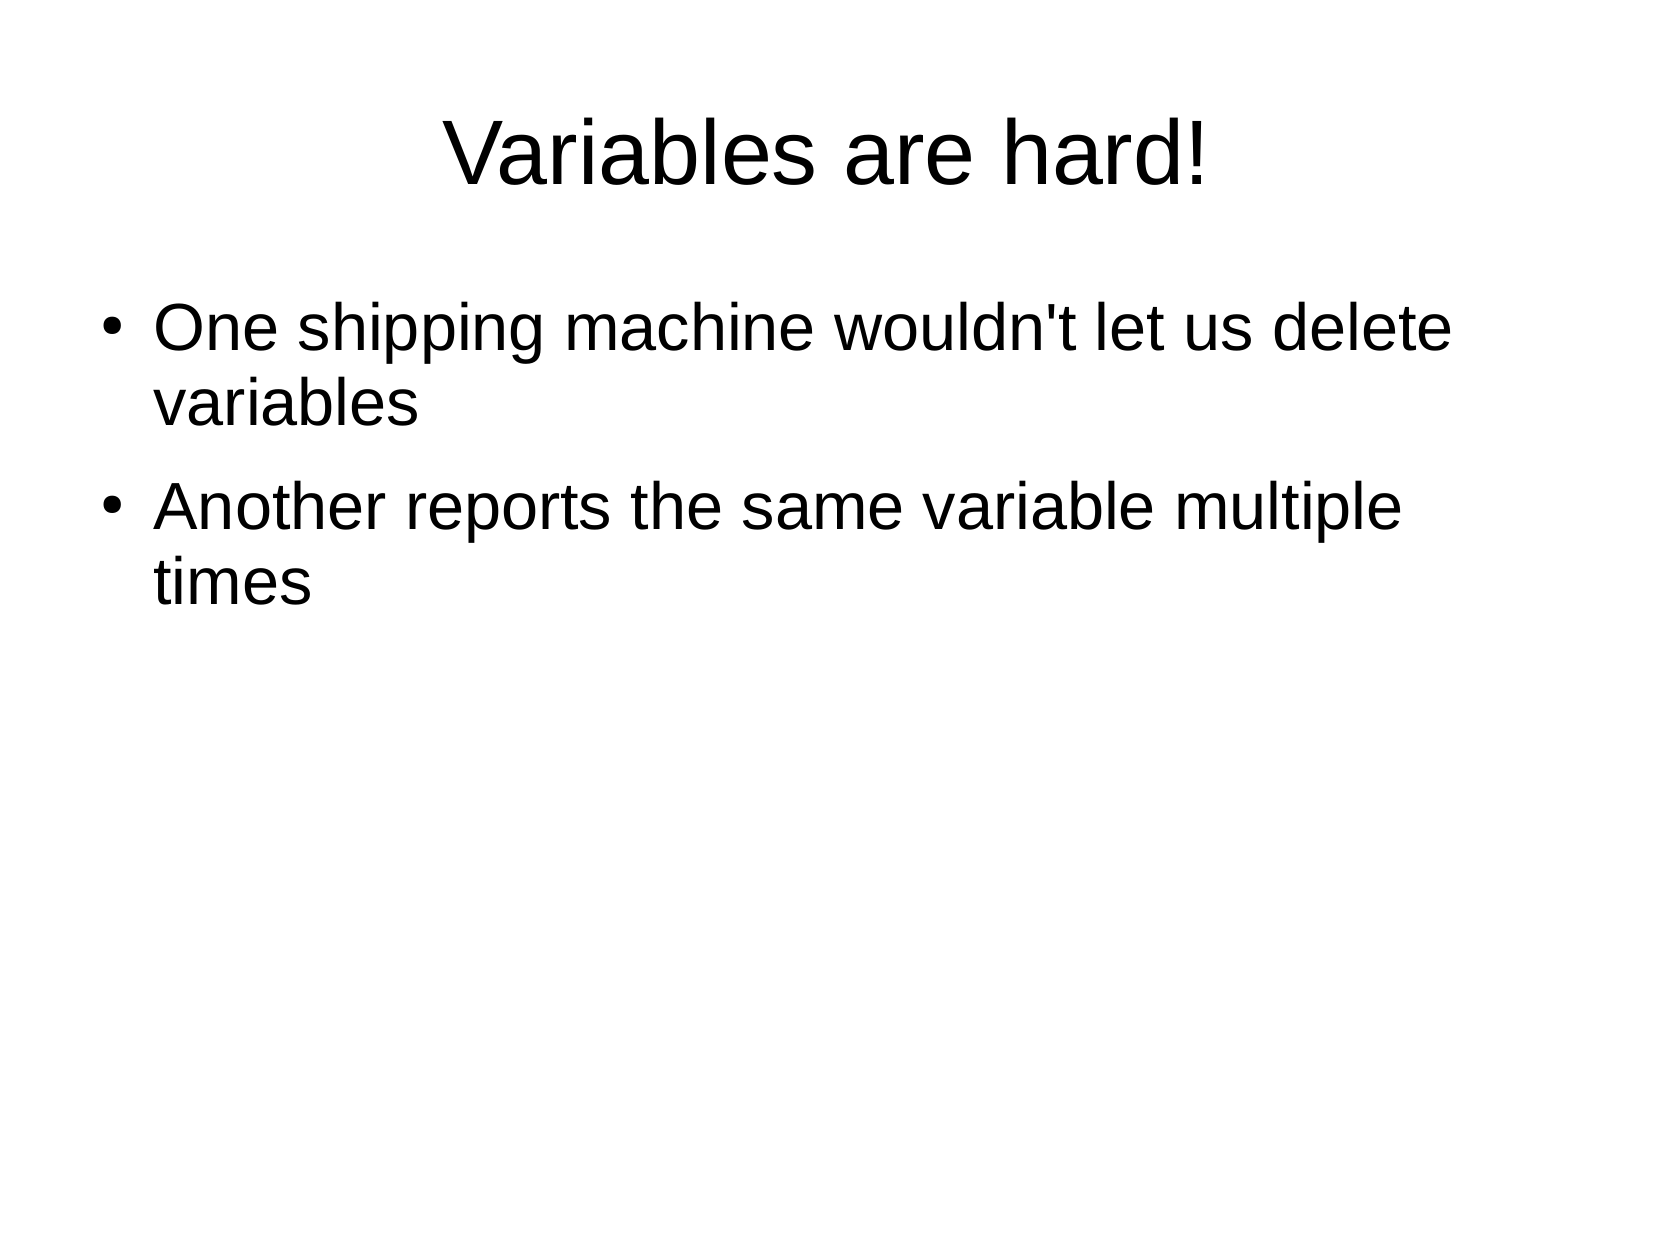

# Variables are hard!
One shipping machine wouldn't let us delete variables
Another reports the same variable multiple times